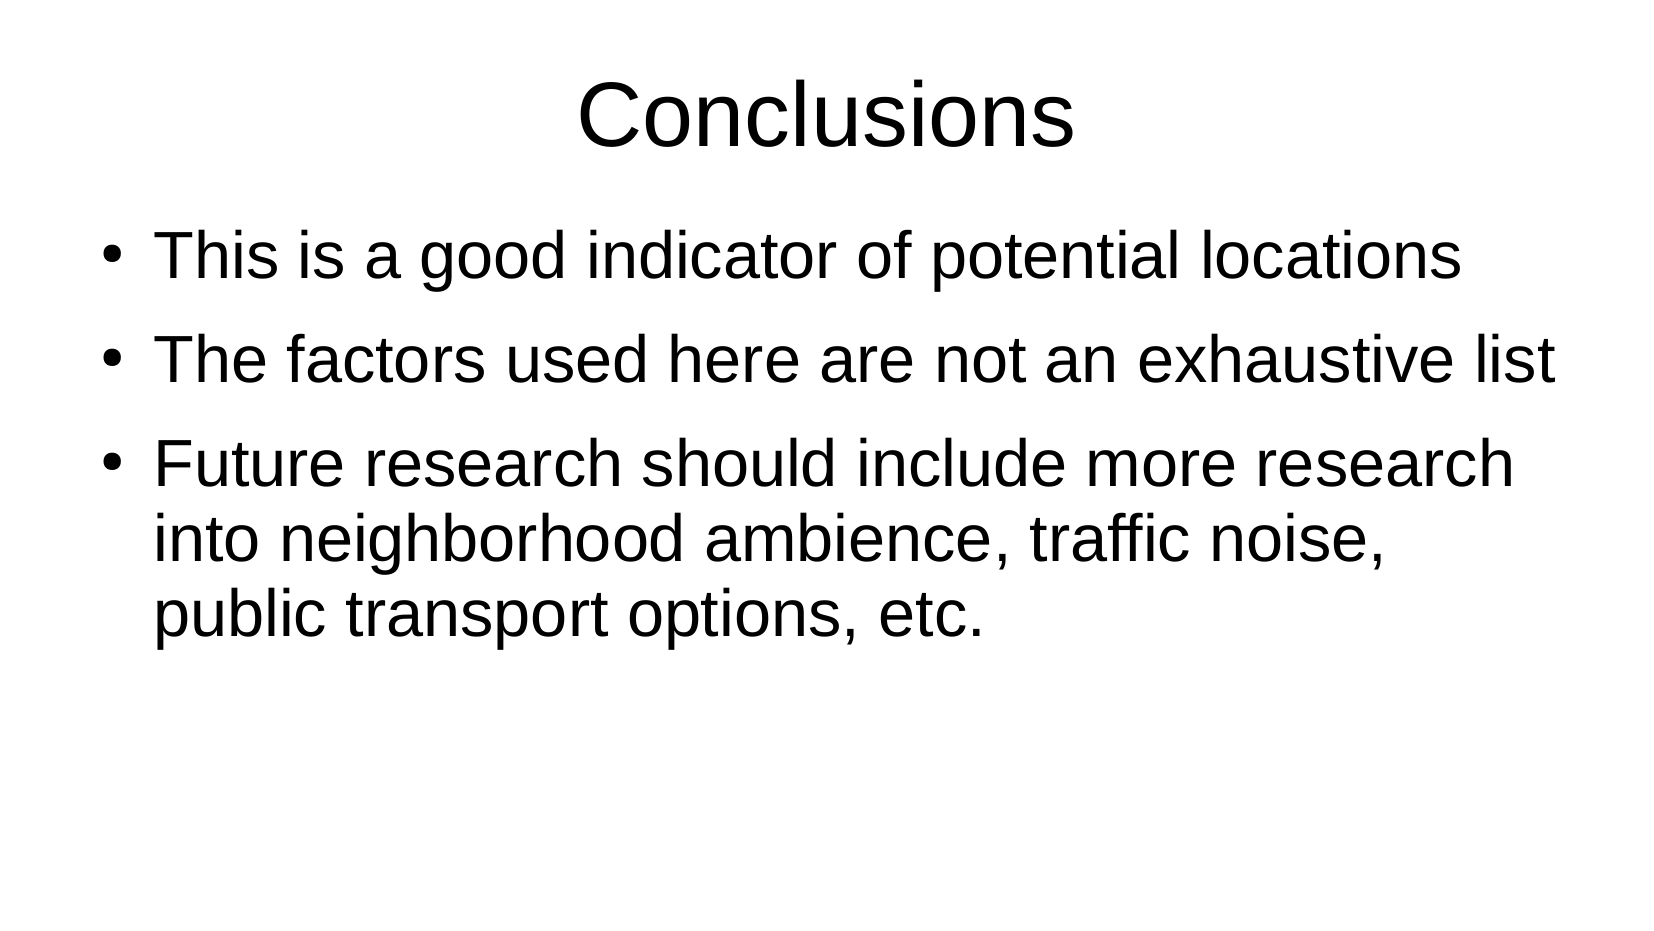

# Conclusions
This is a good indicator of potential locations
The factors used here are not an exhaustive list
Future research should include more research into neighborhood ambience, traffic noise, public transport options, etc.